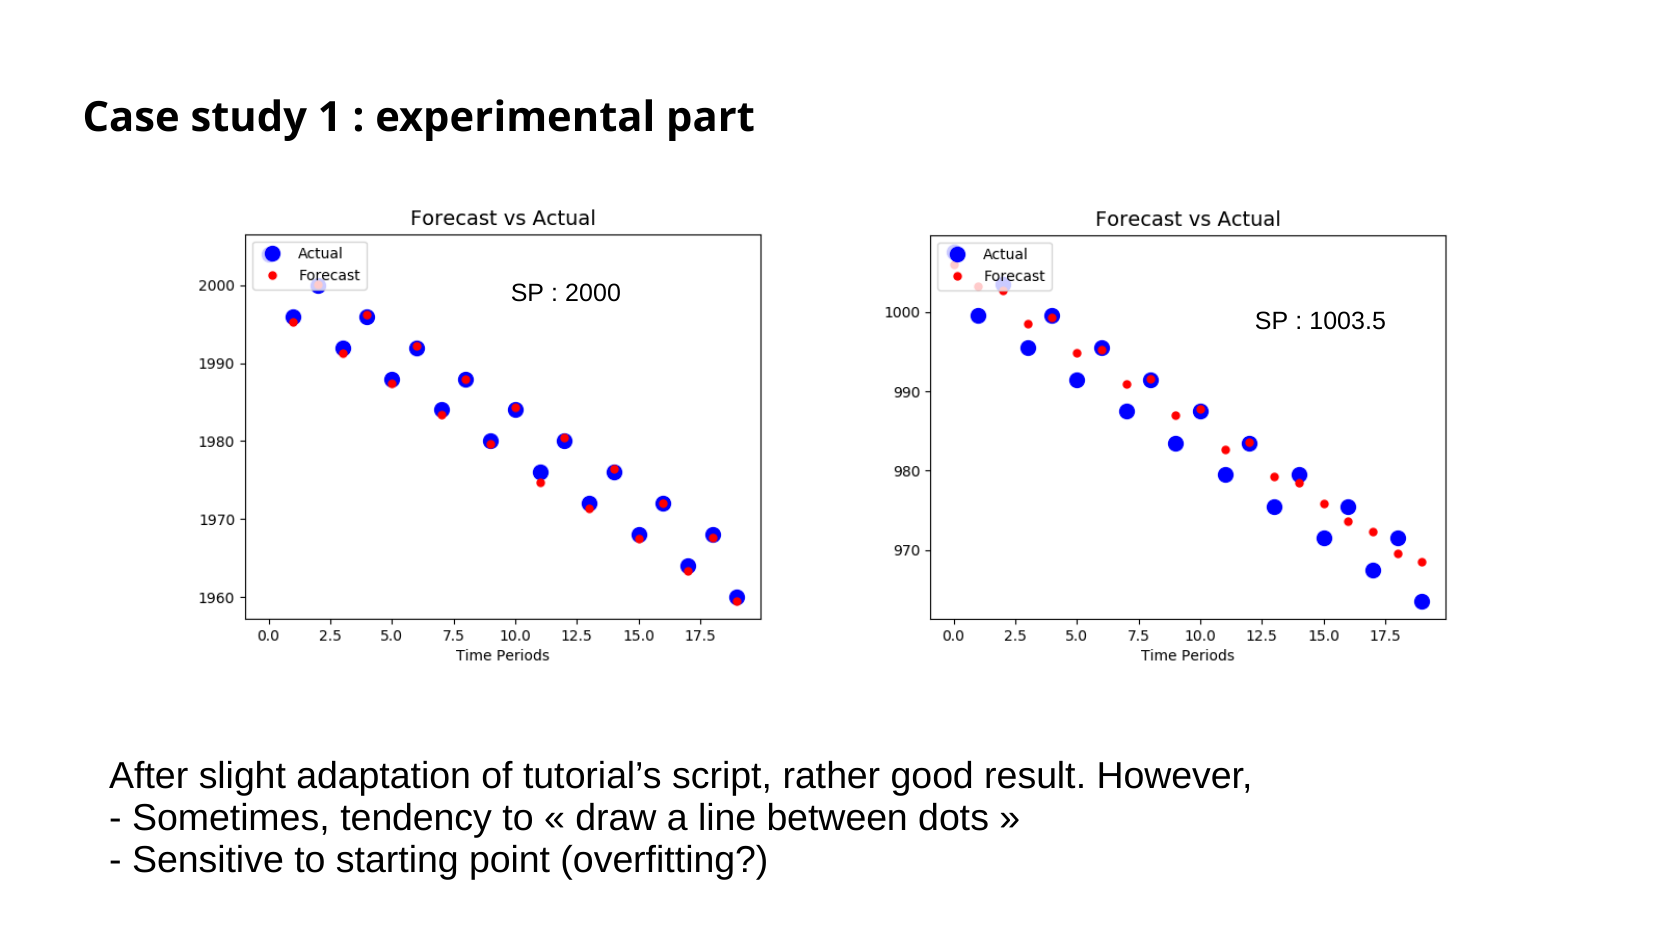

# Case study 1 : experimental part
SP : 2000
SP : 1003.5
After slight adaptation of tutorial’s script, rather good result. However,
- Sometimes, tendency to « draw a line between dots »
- Sensitive to starting point (overfitting?)